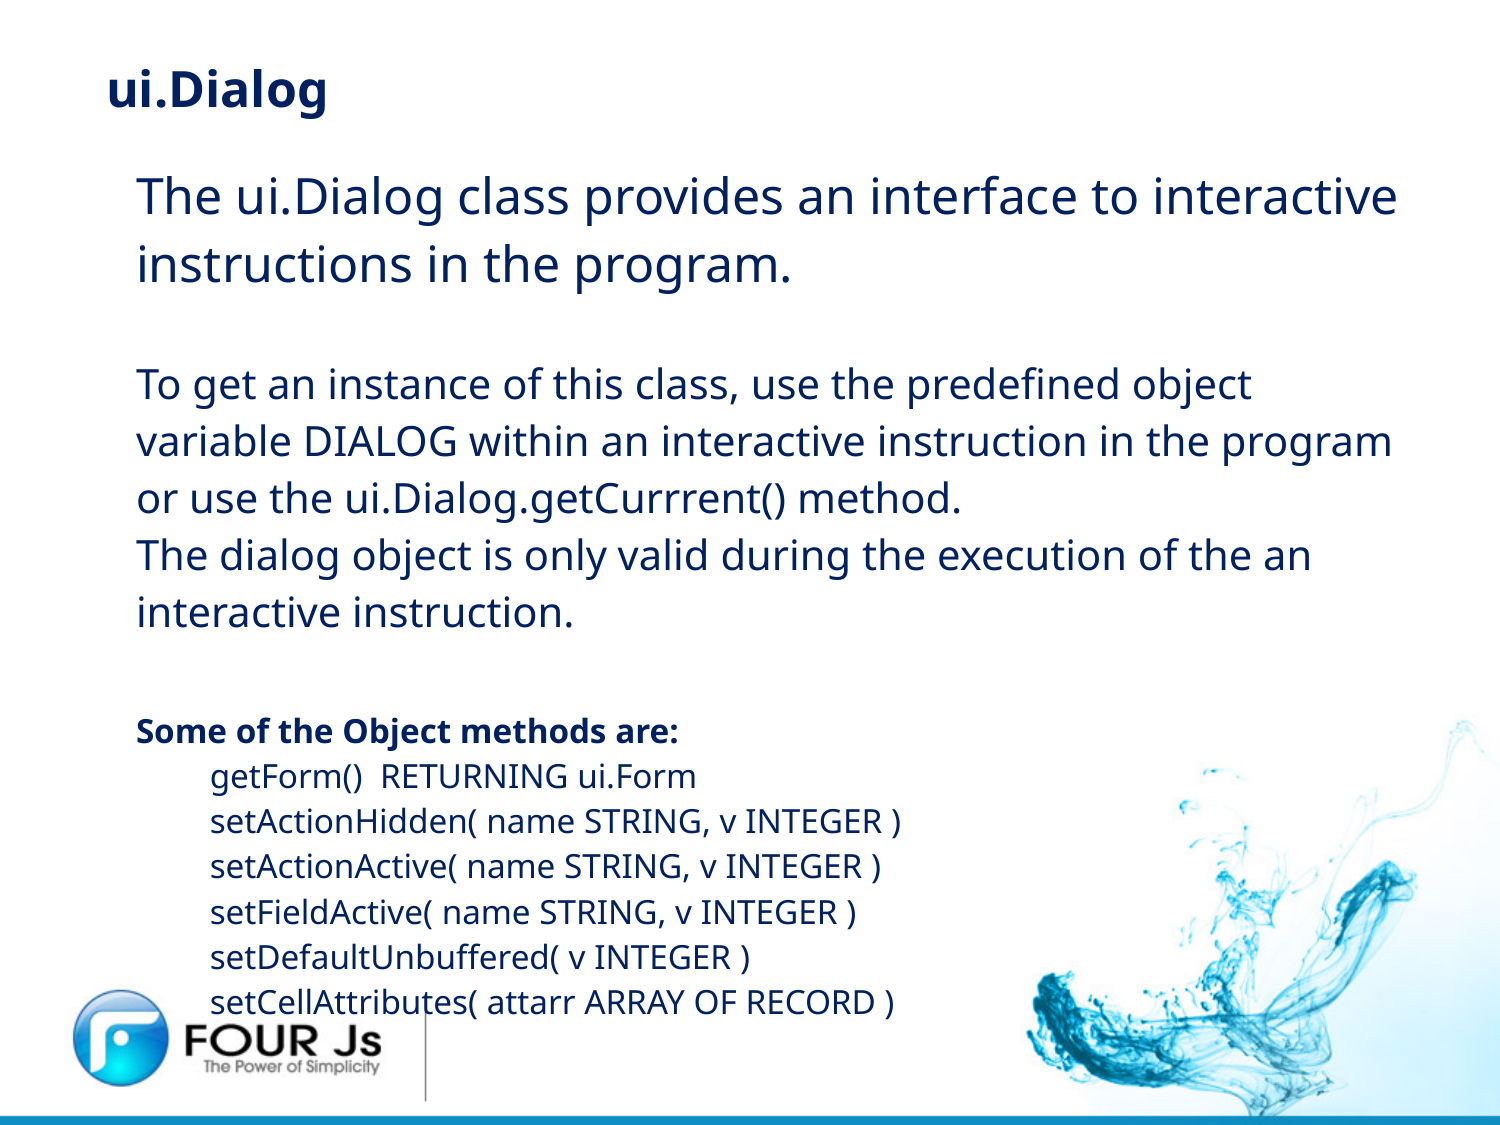

# ui.Dialog
The ui.Dialog class provides an interface to interactive instructions in the program.
To get an instance of this class, use the predefined object variable DIALOG within an interactive instruction in the program or use the ui.Dialog.getCurrrent() method.
The dialog object is only valid during the execution of the an interactive instruction.
Some of the Object methods are:
	getForm() RETURNING ui.Form
	setActionHidden( name STRING, v INTEGER )
	setActionActive( name STRING, v INTEGER )
	setFieldActive( name STRING, v INTEGER )
	setDefaultUnbuffered( v INTEGER )
	setCellAttributes( attarr ARRAY OF RECORD )